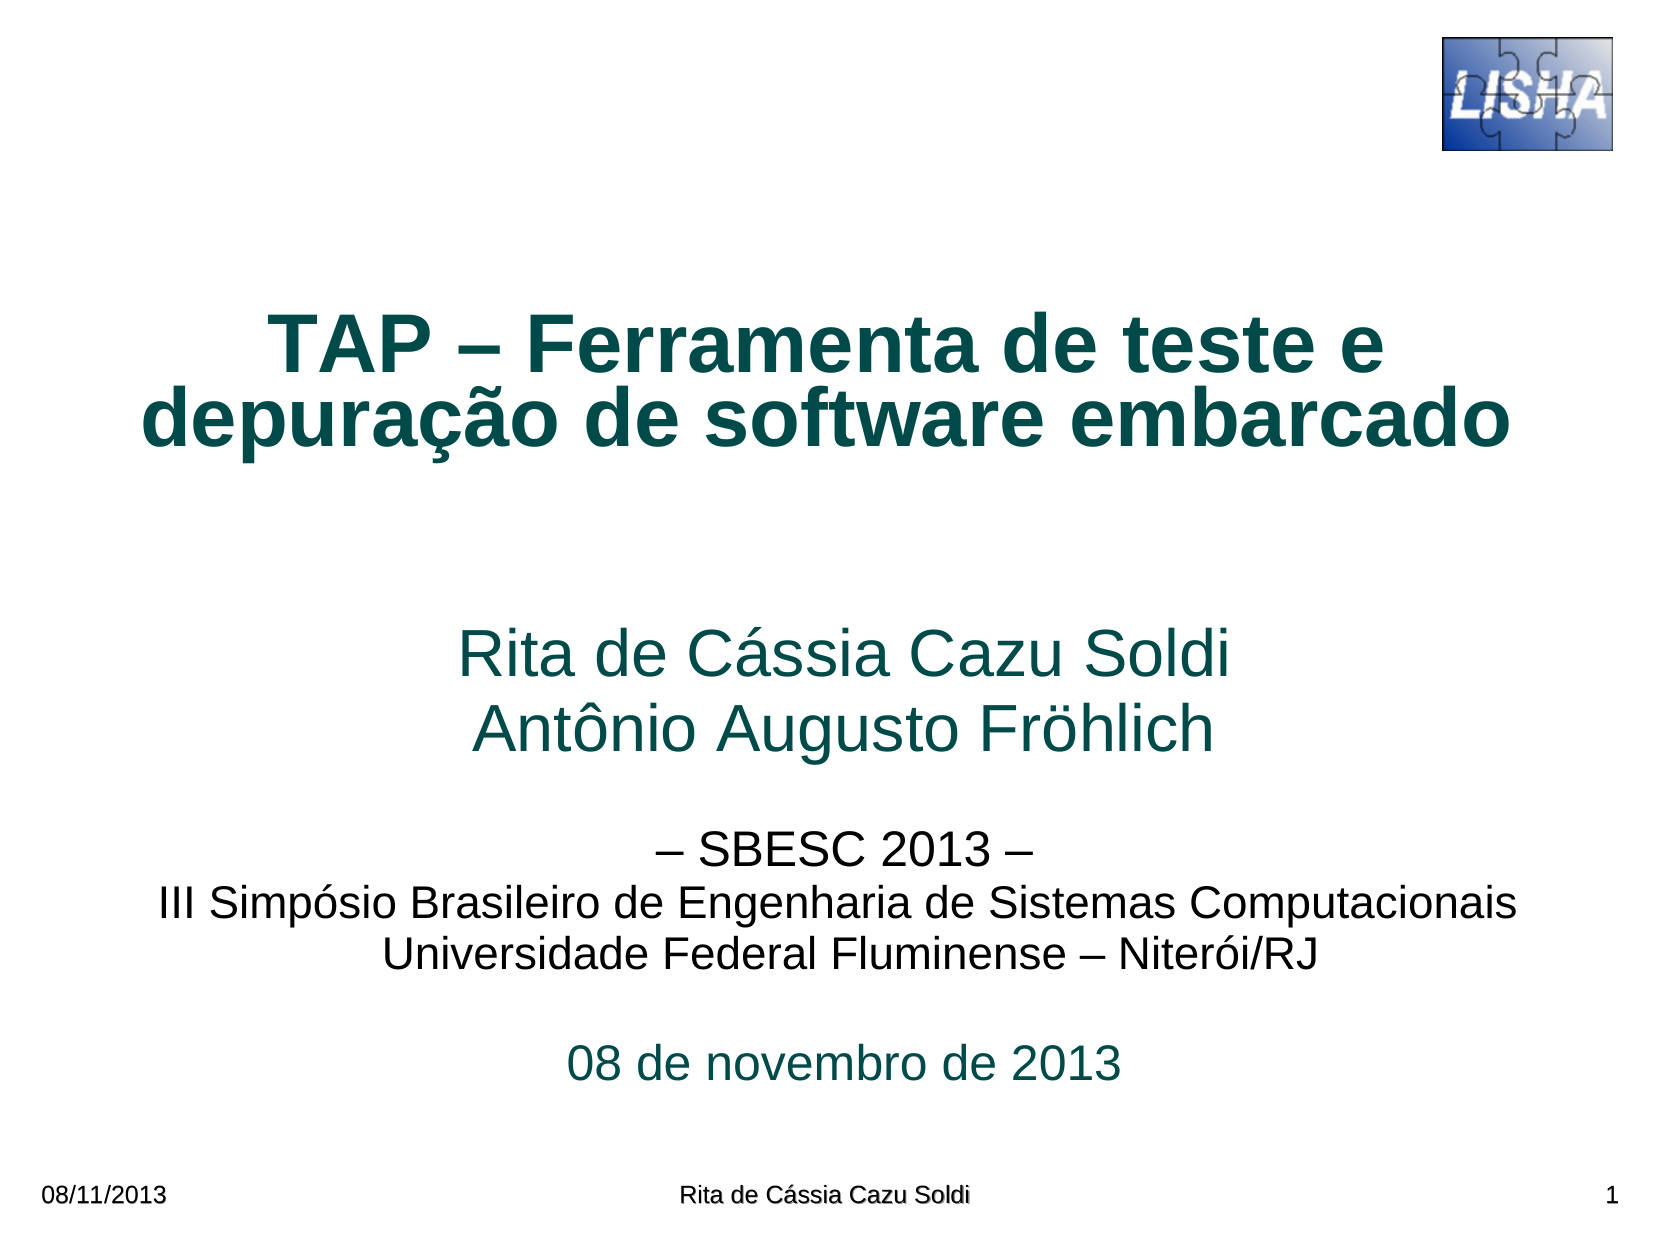

# TAP – Ferramenta de teste e depuração de software embarcado
Rita de Cássia Cazu Soldi
Antônio Augusto Fröhlich
– SBESC 2013 –
III Simpósio Brasileiro de Engenharia de Sistemas Computacionais
 Universidade Federal Fluminense – Niterói/RJ
08 de novembro de 2013